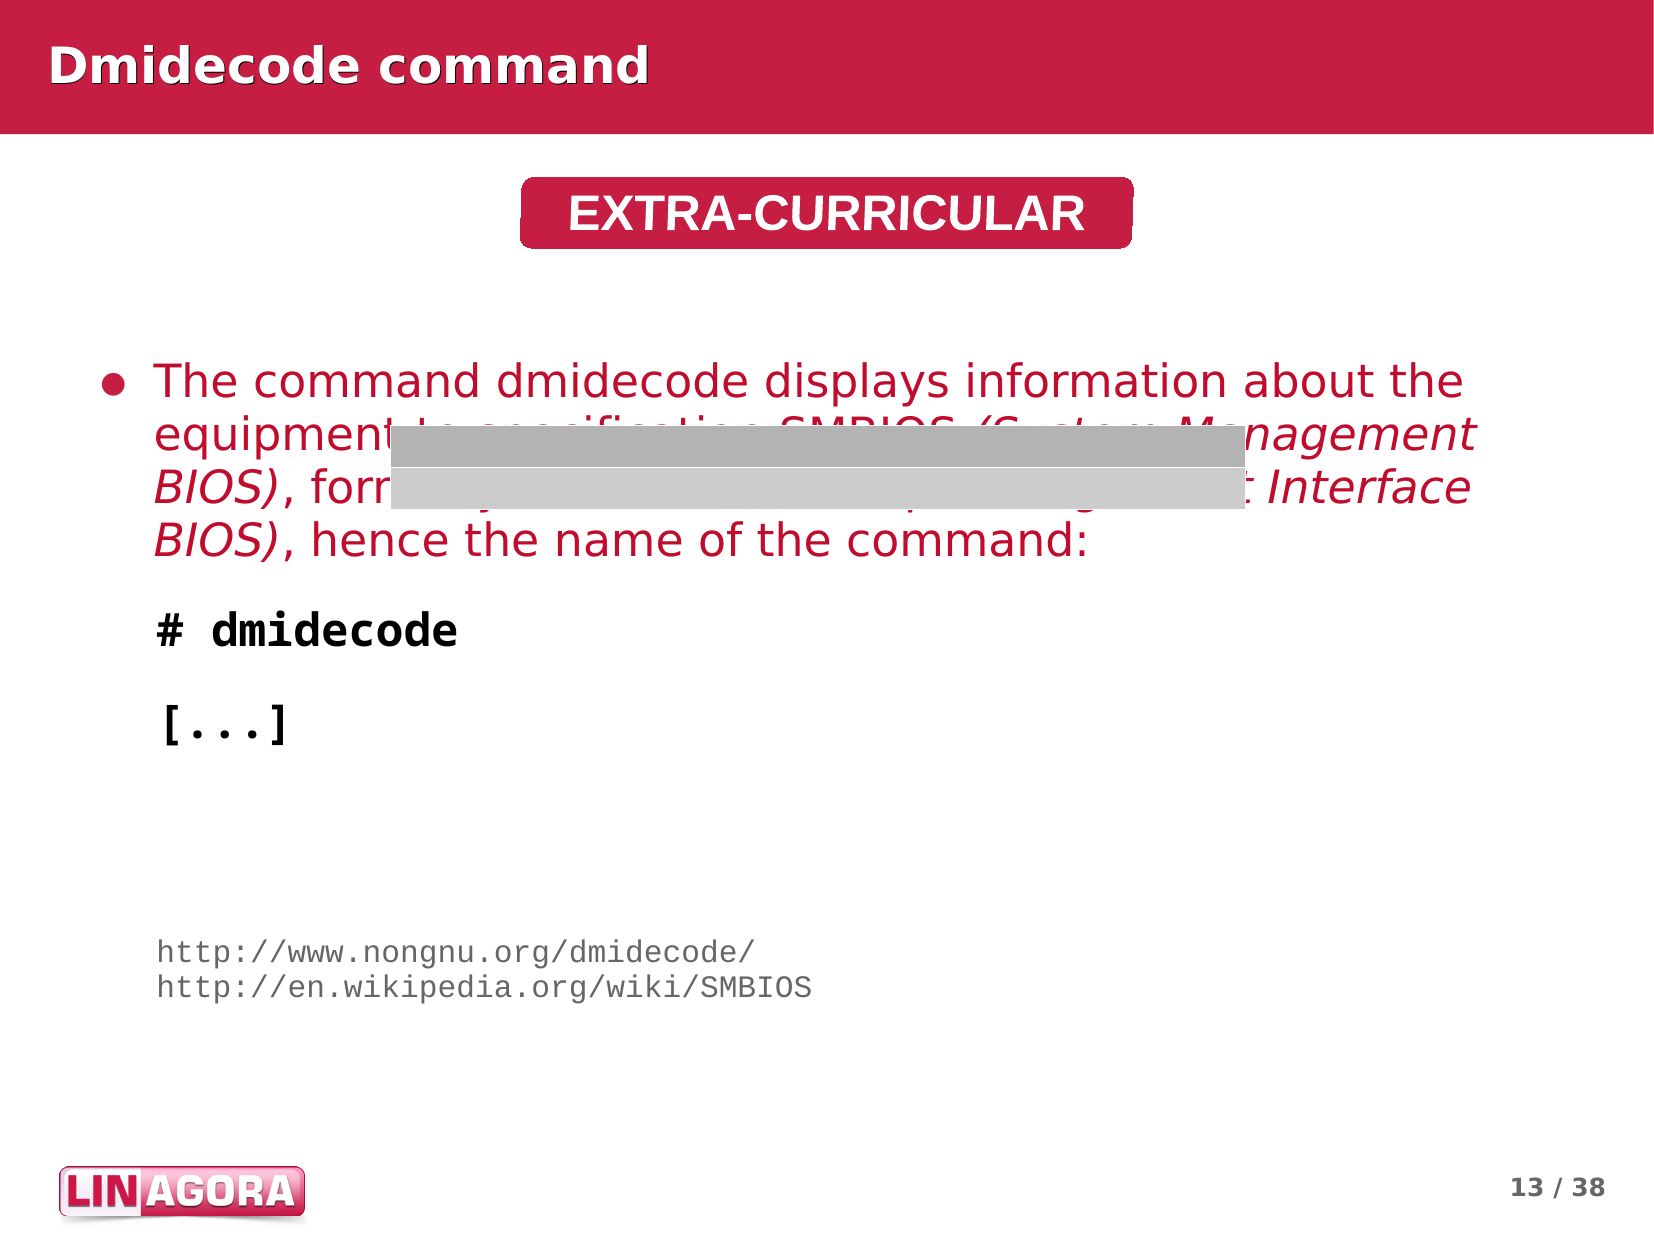

# Dmidecode command
EXTRA-CURRICULAR
The command dmidecode displays information about the equipment to specification SMBIOS (System Management BIOS), formerly DMIBIOS (Desktop Management Interface BIOS), hence the name of the command:
# dmidecode
[...]
| |
| --- |
| |
http://www.nongnu.org/dmidecode/
http://en.wikipedia.org/wiki/SMBIOS